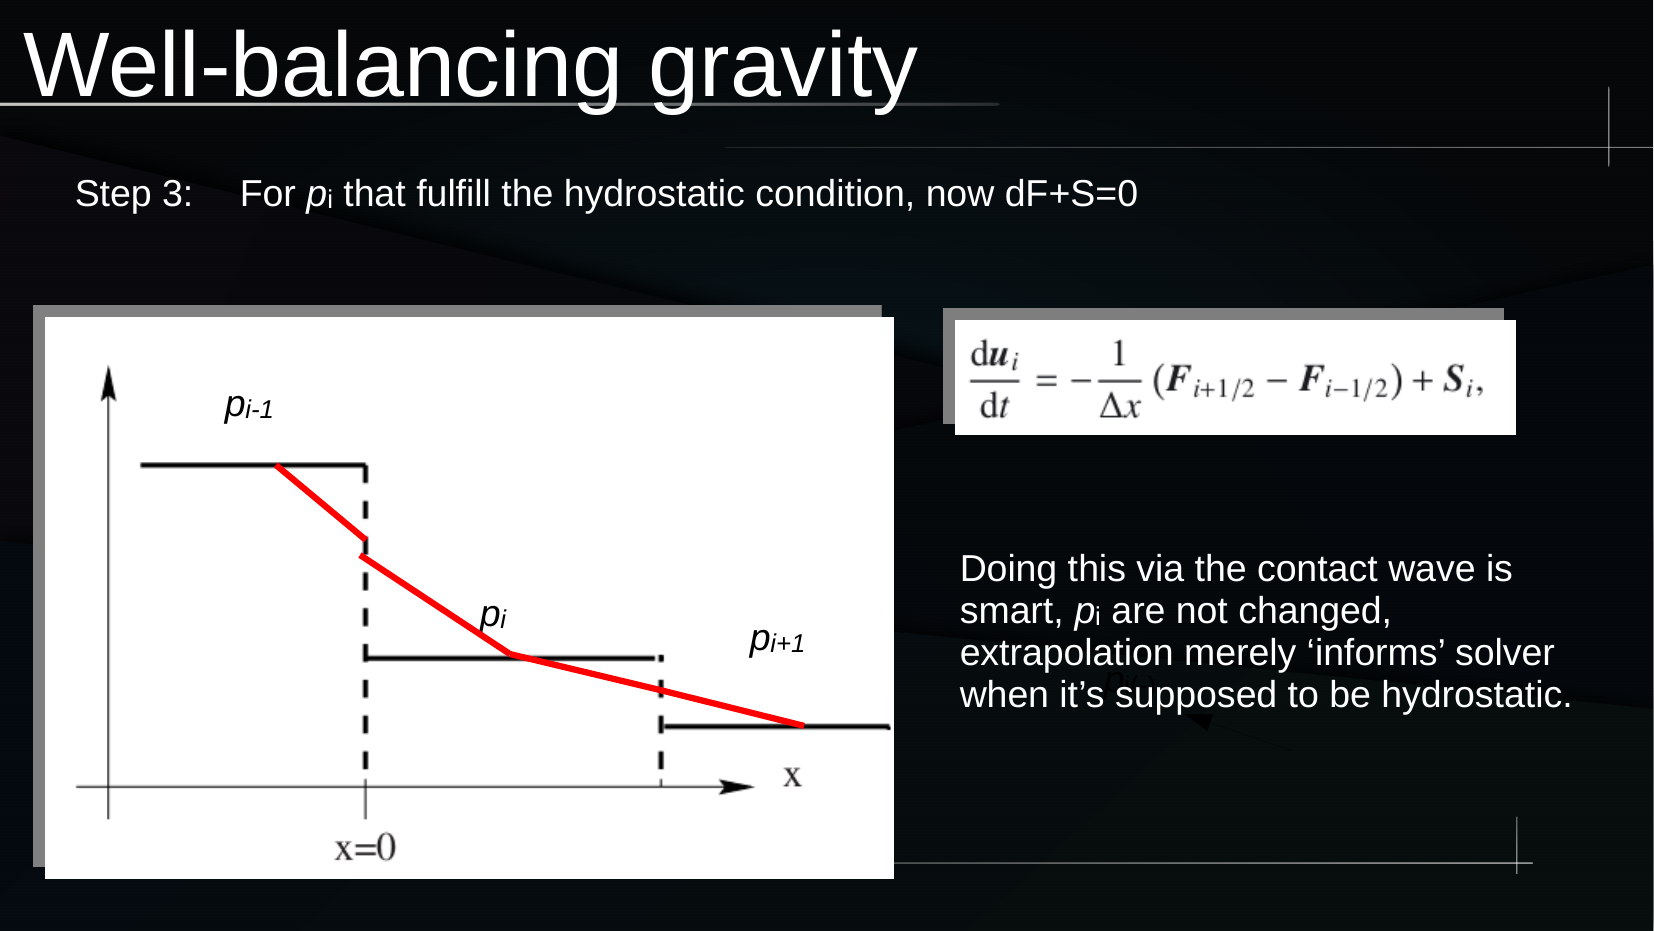

# Well-balancing gravity
Step 3:
For pi that fulfill the hydrostatic condition, now dF+S=0
pi-1
Doing this via the contact wave is smart, pi are not changed, extrapolation merely ‘informs’ solver when it’s supposed to be hydrostatic.
pi
pi+1
pi(-)